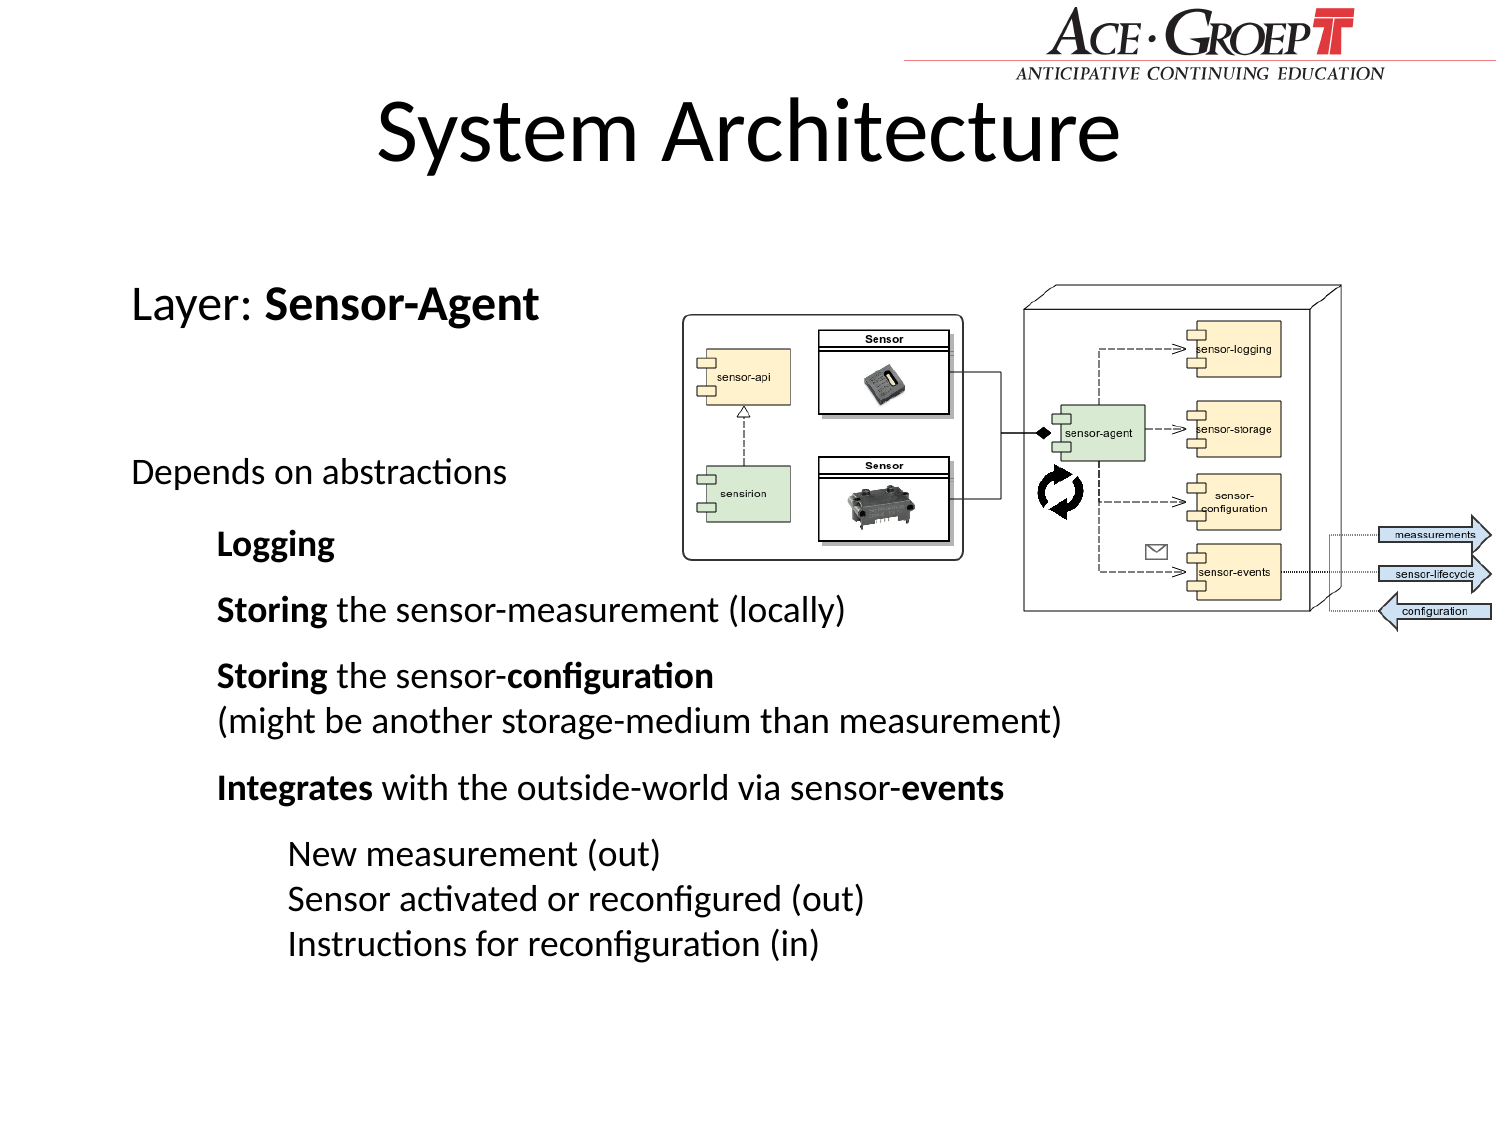

# System Architecture
Layer: Sensor-Agent
Depends on abstractions
Logging
Storing the sensor-measurement (locally)
Storing the sensor-configuration
(might be another storage-medium than measurement)
Integrates with the outside-world via sensor-events
New measurement (out)
Sensor activated or reconfigured (out)
Instructions for reconfiguration (in)